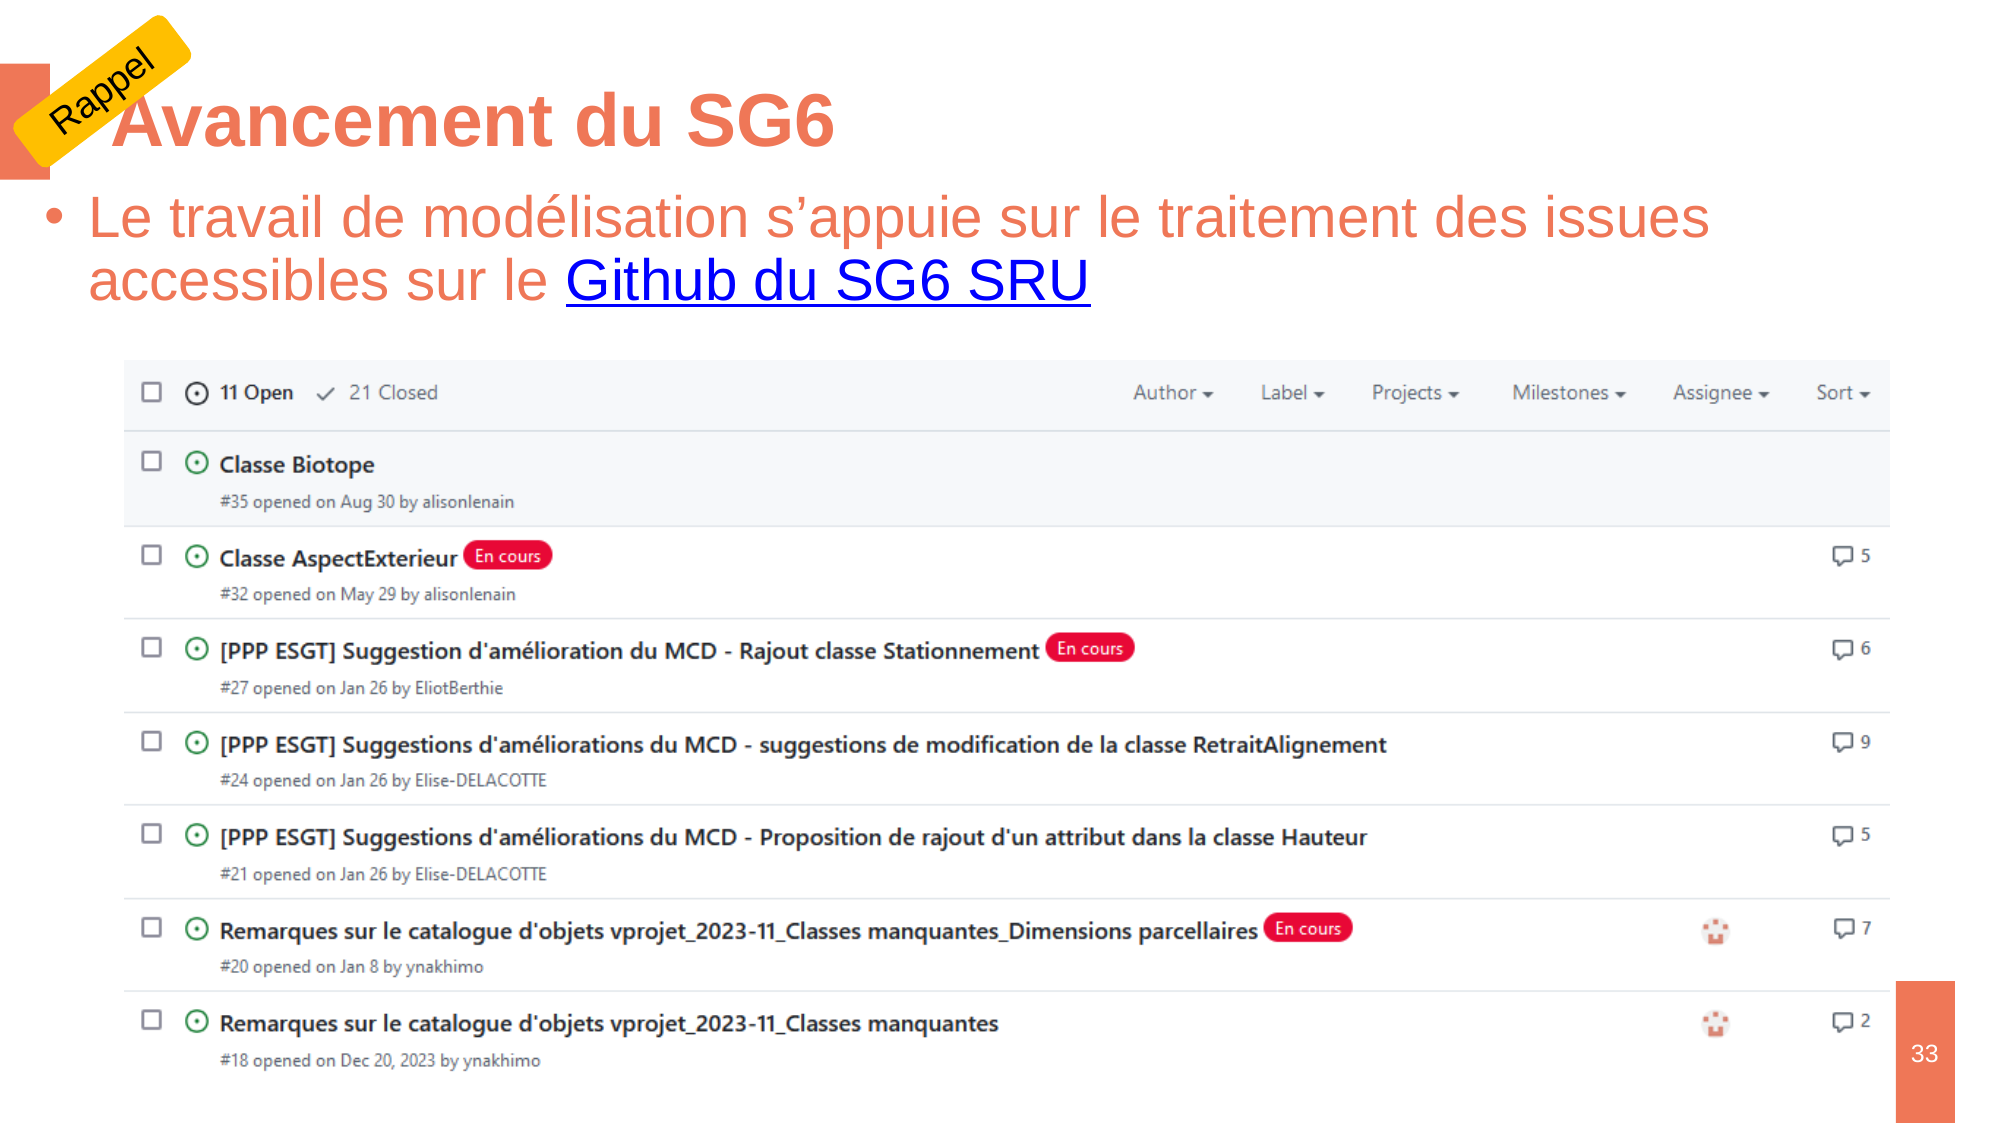

Rappel
# Avancement du SG6
Le travail de modélisation s’appuie sur le traitement des issues accessibles sur le Github du SG6 SRU
33
GT CNIG DDU n°2024-4 du 20 mars 2025